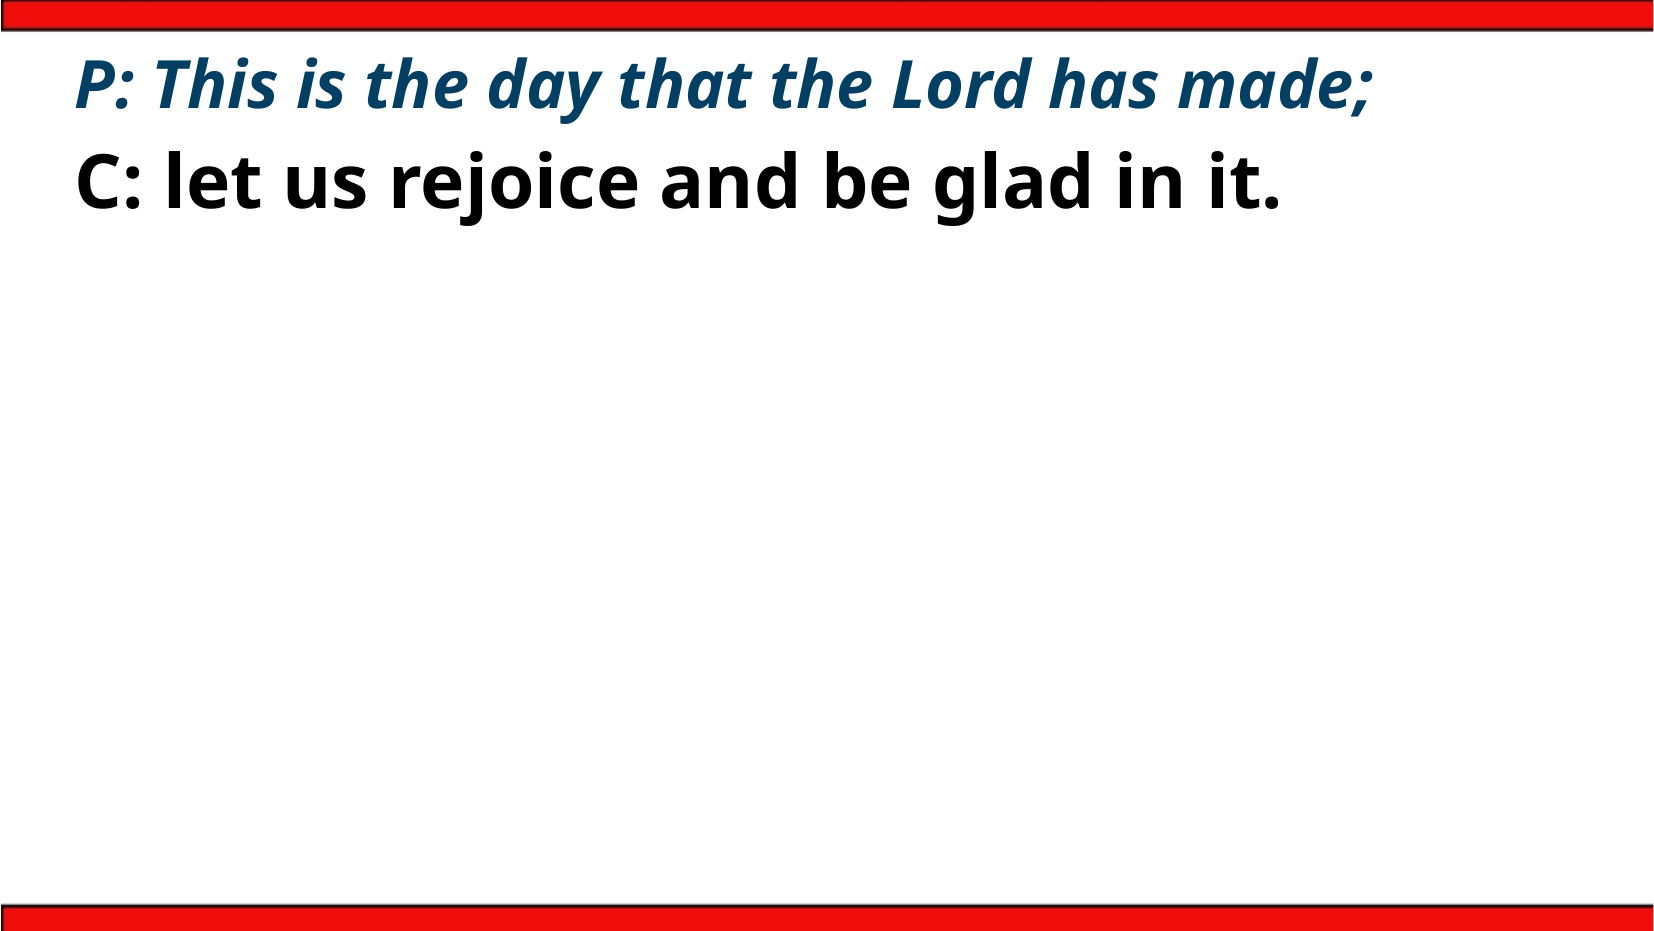

P: This is the day that the Lord has made;
C: let us rejoice and be glad in it.